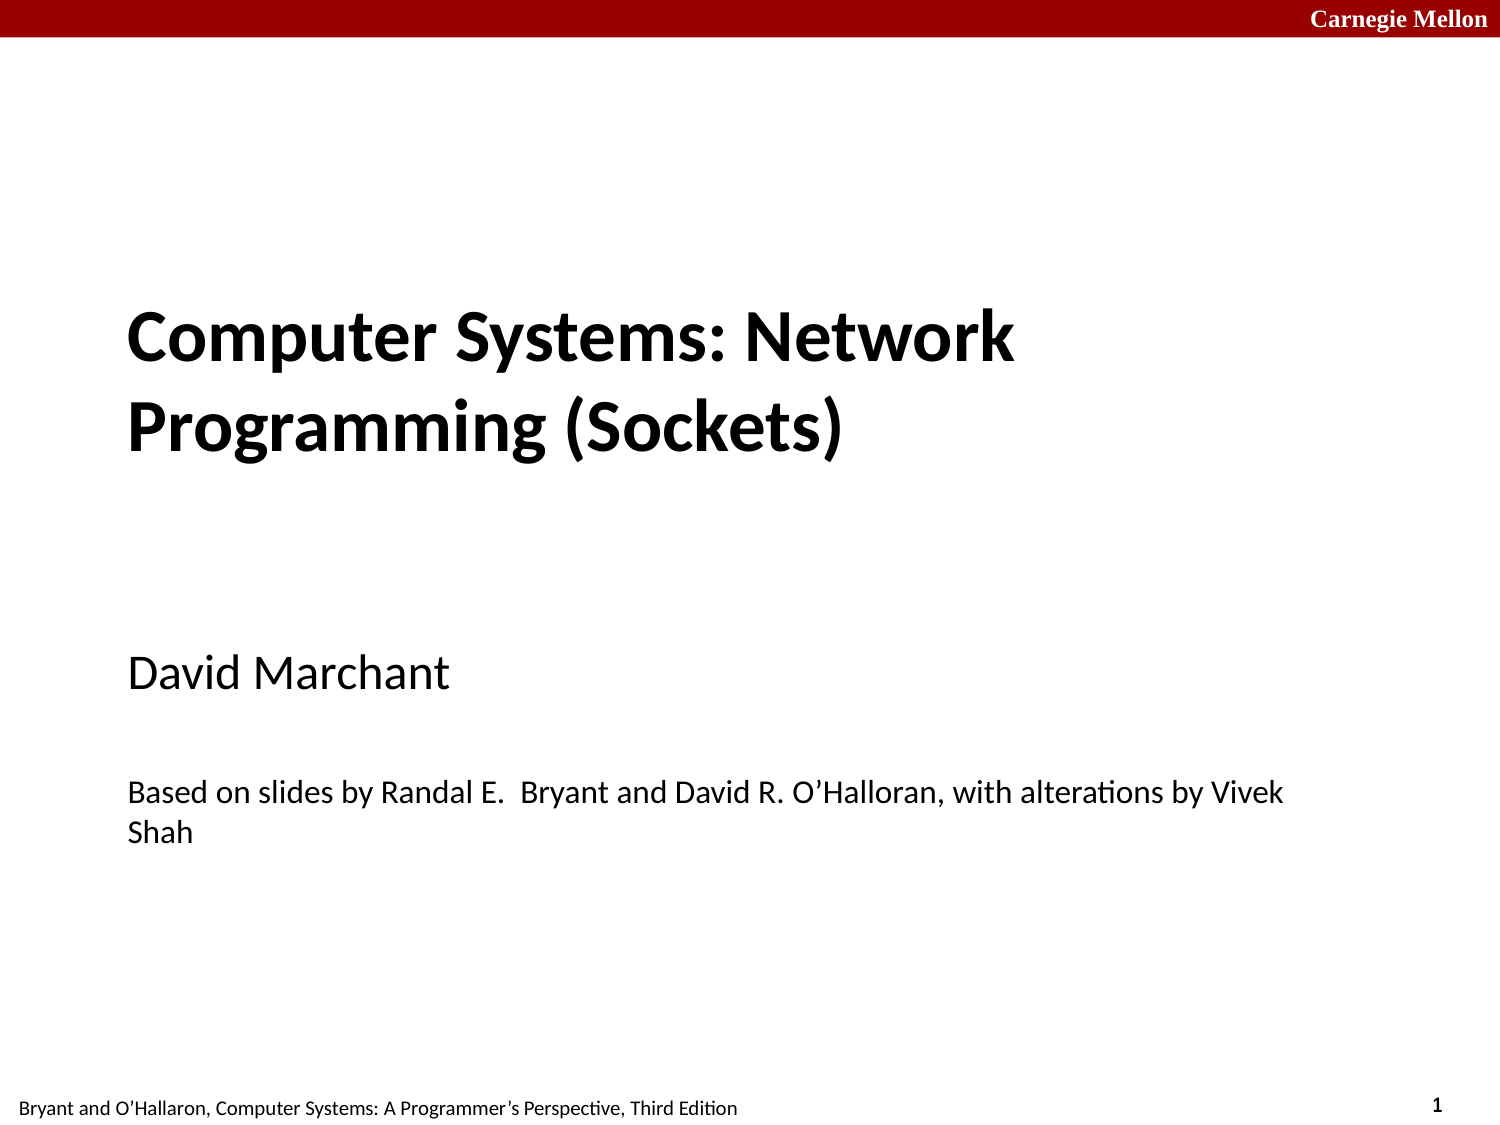

# Computer Systems: Network Programming (Sockets)
David Marchant
Based on slides by Randal E. Bryant and David R. O’Halloran, with alterations by Vivek Shah